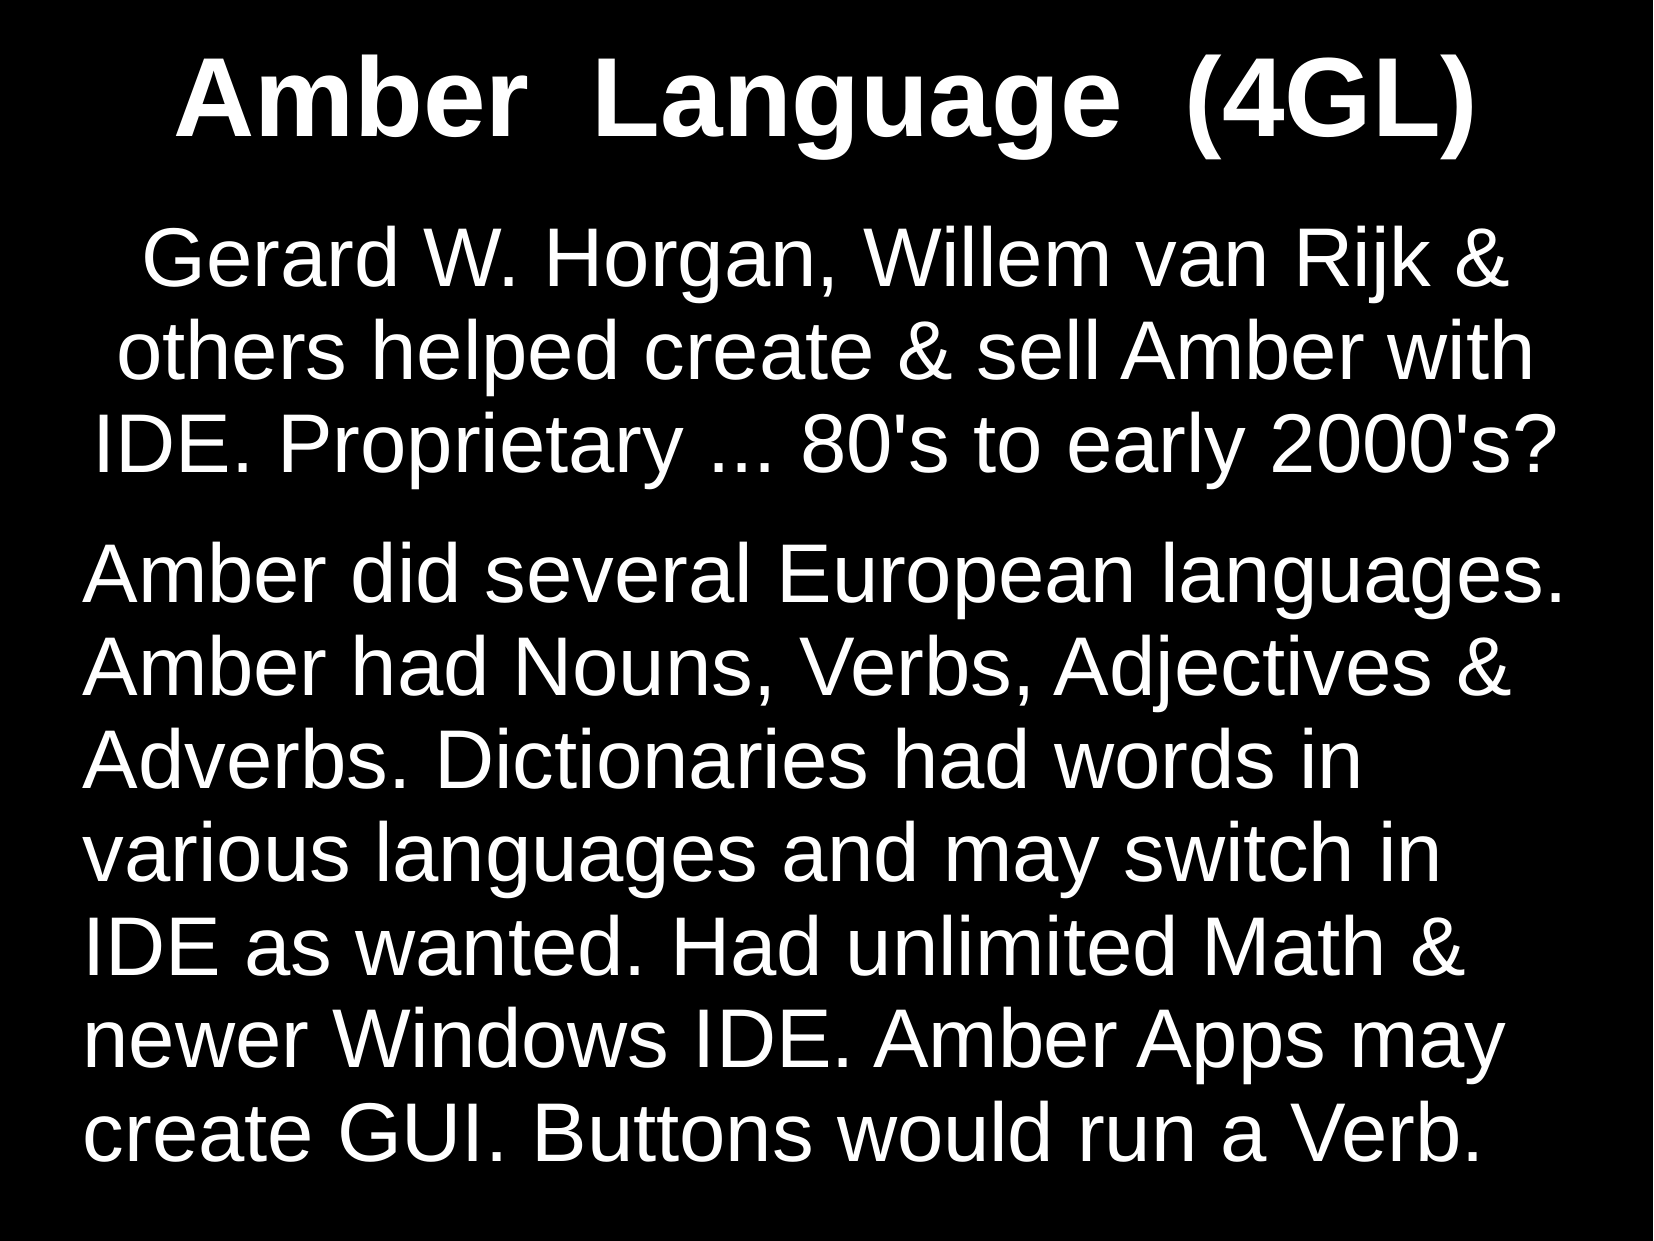

# Amber Language (4GL)
Gerard W. Horgan, Willem van Rijk & others helped create & sell Amber with IDE. Proprietary ... 80's to early 2000's?
Amber did several European languages. Amber had Nouns, Verbs, Adjectives & Adverbs. Dictionaries had words in various languages and may switch in IDE as wanted. Had unlimited Math & newer Windows IDE. Amber Apps may create GUI. Buttons would run a Verb.